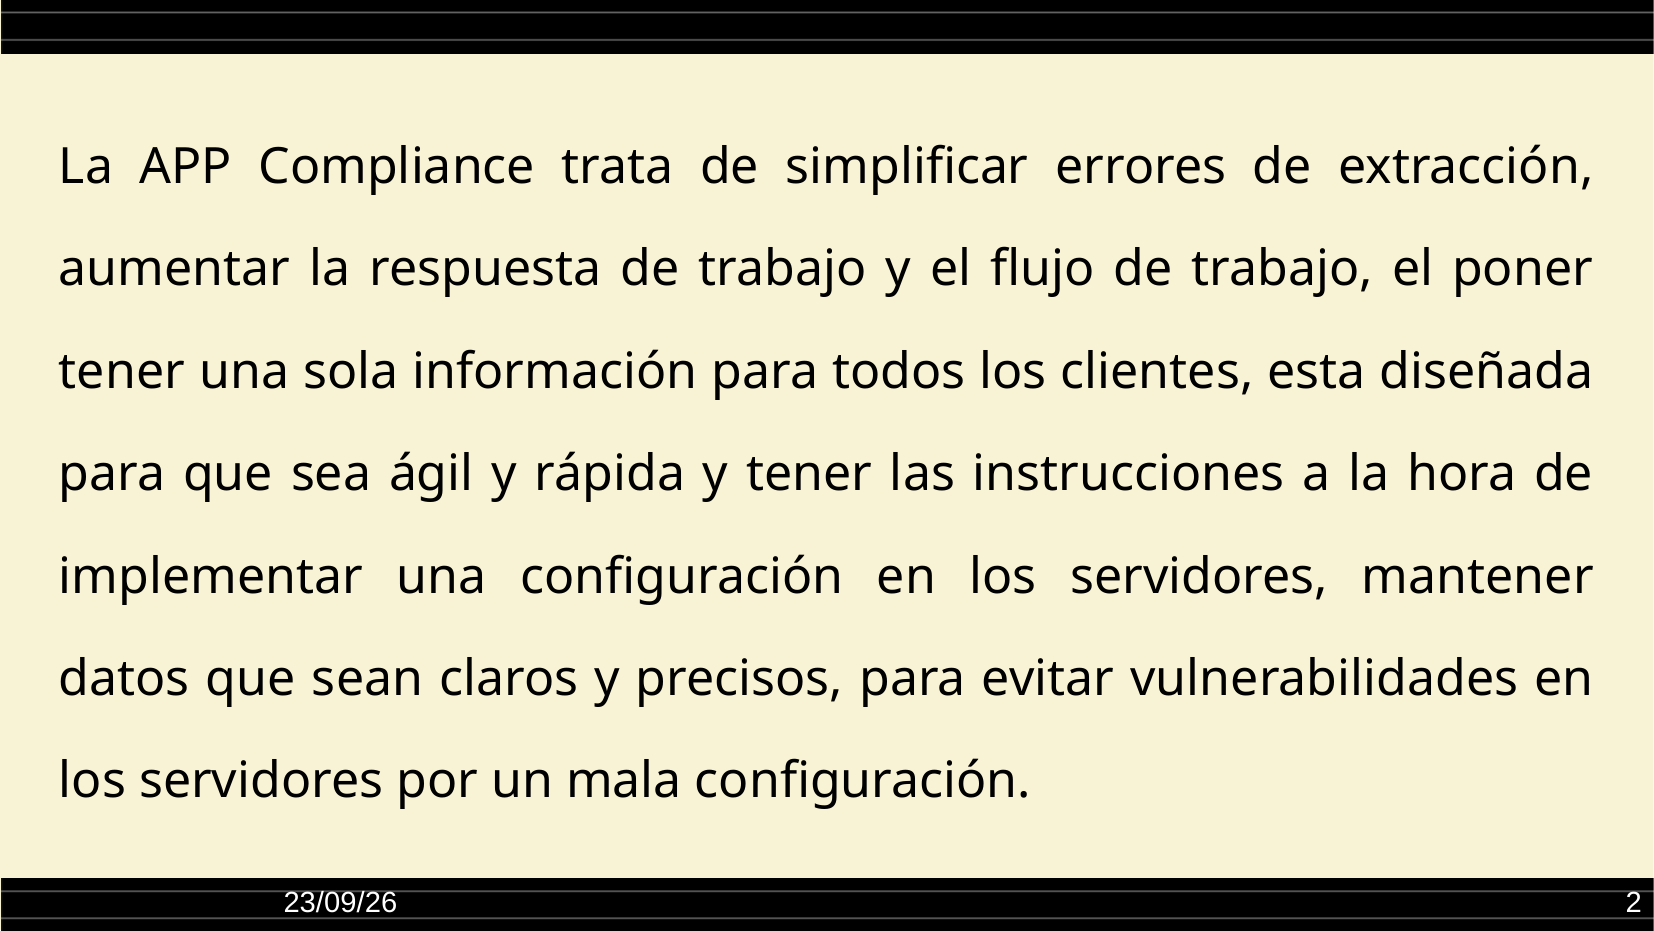

# La APP Compliance trata de simplificar errores de extracción, aumentar la respuesta de trabajo y el flujo de trabajo, el poner tener una sola información para todos los clientes, esta diseñada para que sea ágil y rápida y tener las instrucciones a la hora de implementar una configuración en los servidores, mantener datos que sean claros y precisos, para evitar vulnerabilidades en los servidores por un mala configuración.